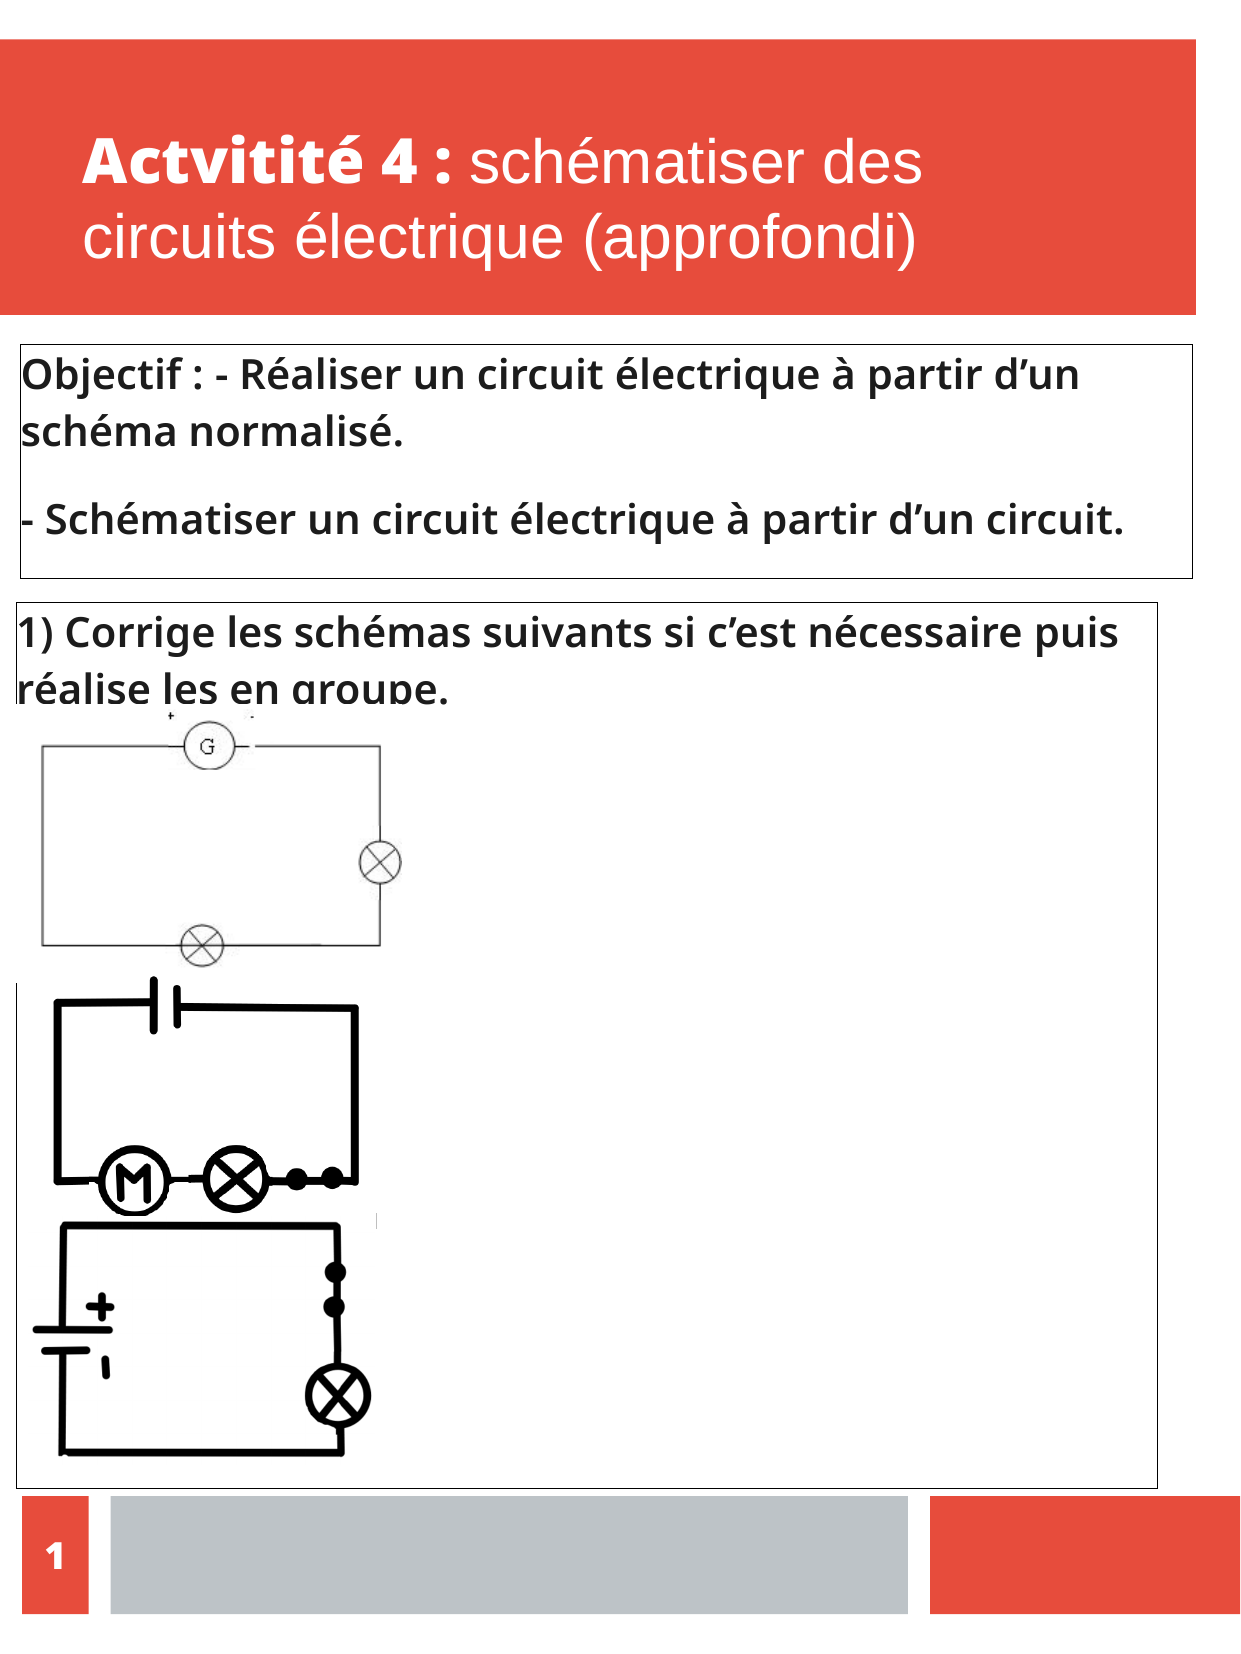

# Actvitité 4 : schématiser des circuits électrique (approfondi)
Objectif : - Réaliser un circuit électrique à partir d’un schéma normalisé.
- Schématiser un circuit électrique à partir d’un circuit.
1) Corrige les schémas suivants si c’est nécessaire puis réalise les en groupe.
1